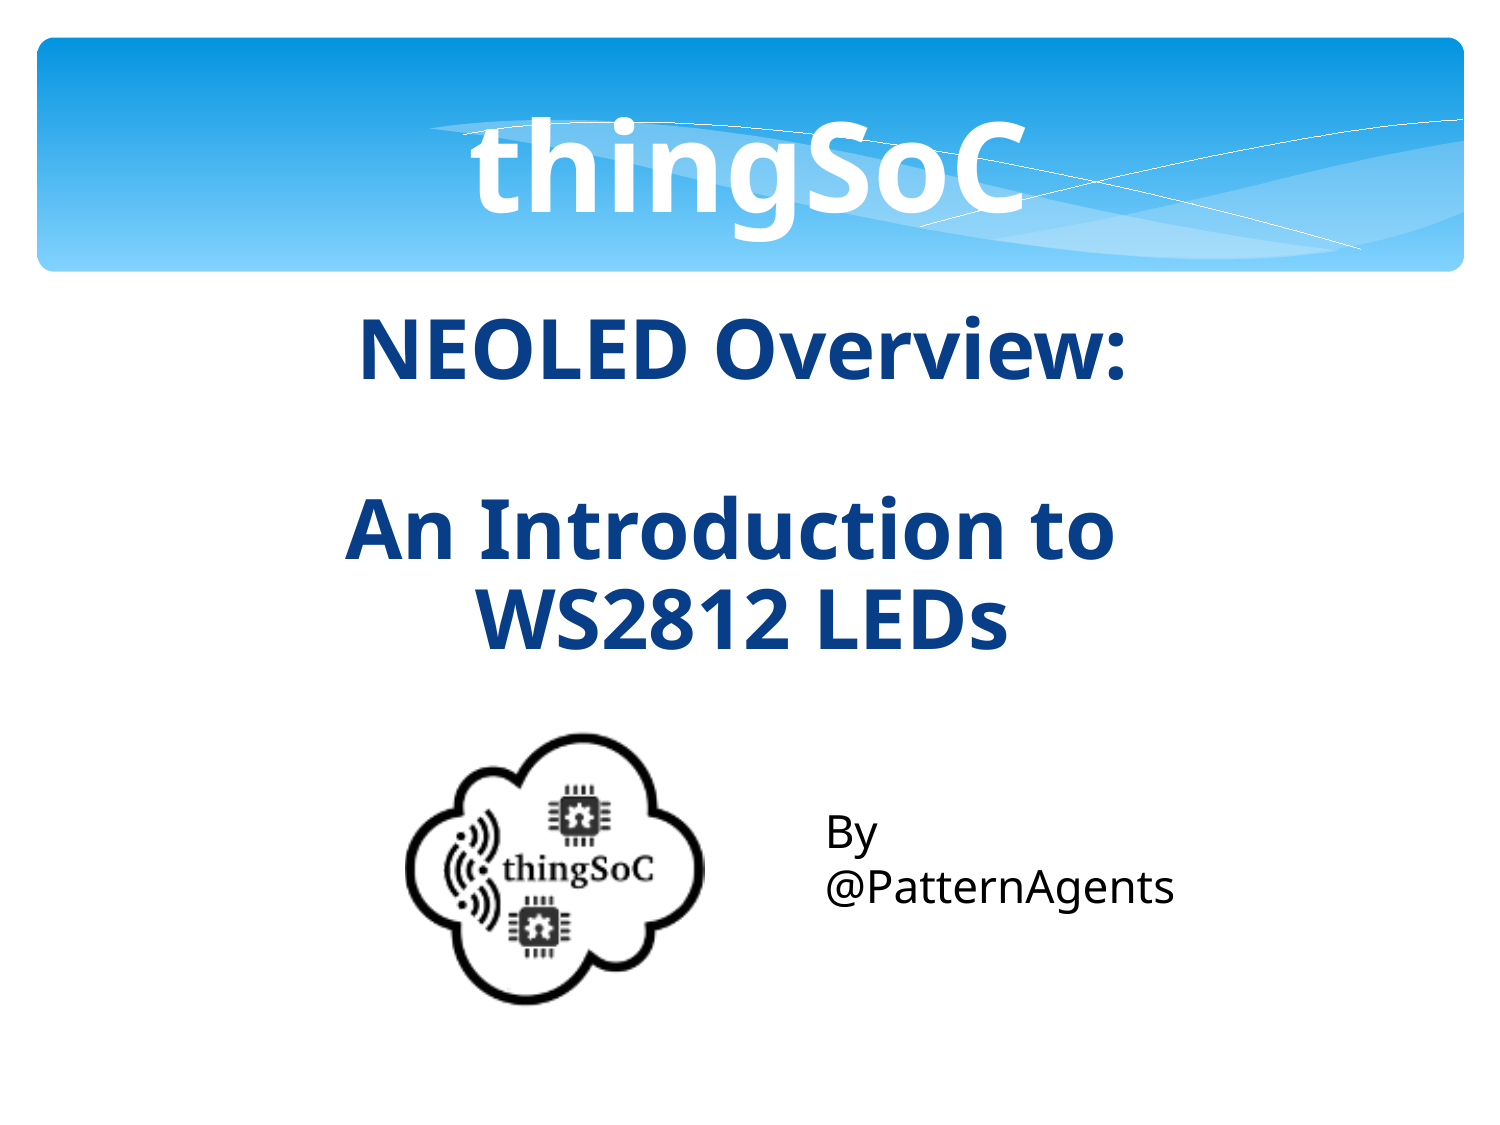

# thingSoC
NEOLED Overview:
An Introduction to
WS2812 LEDs
By
@PatternAgents